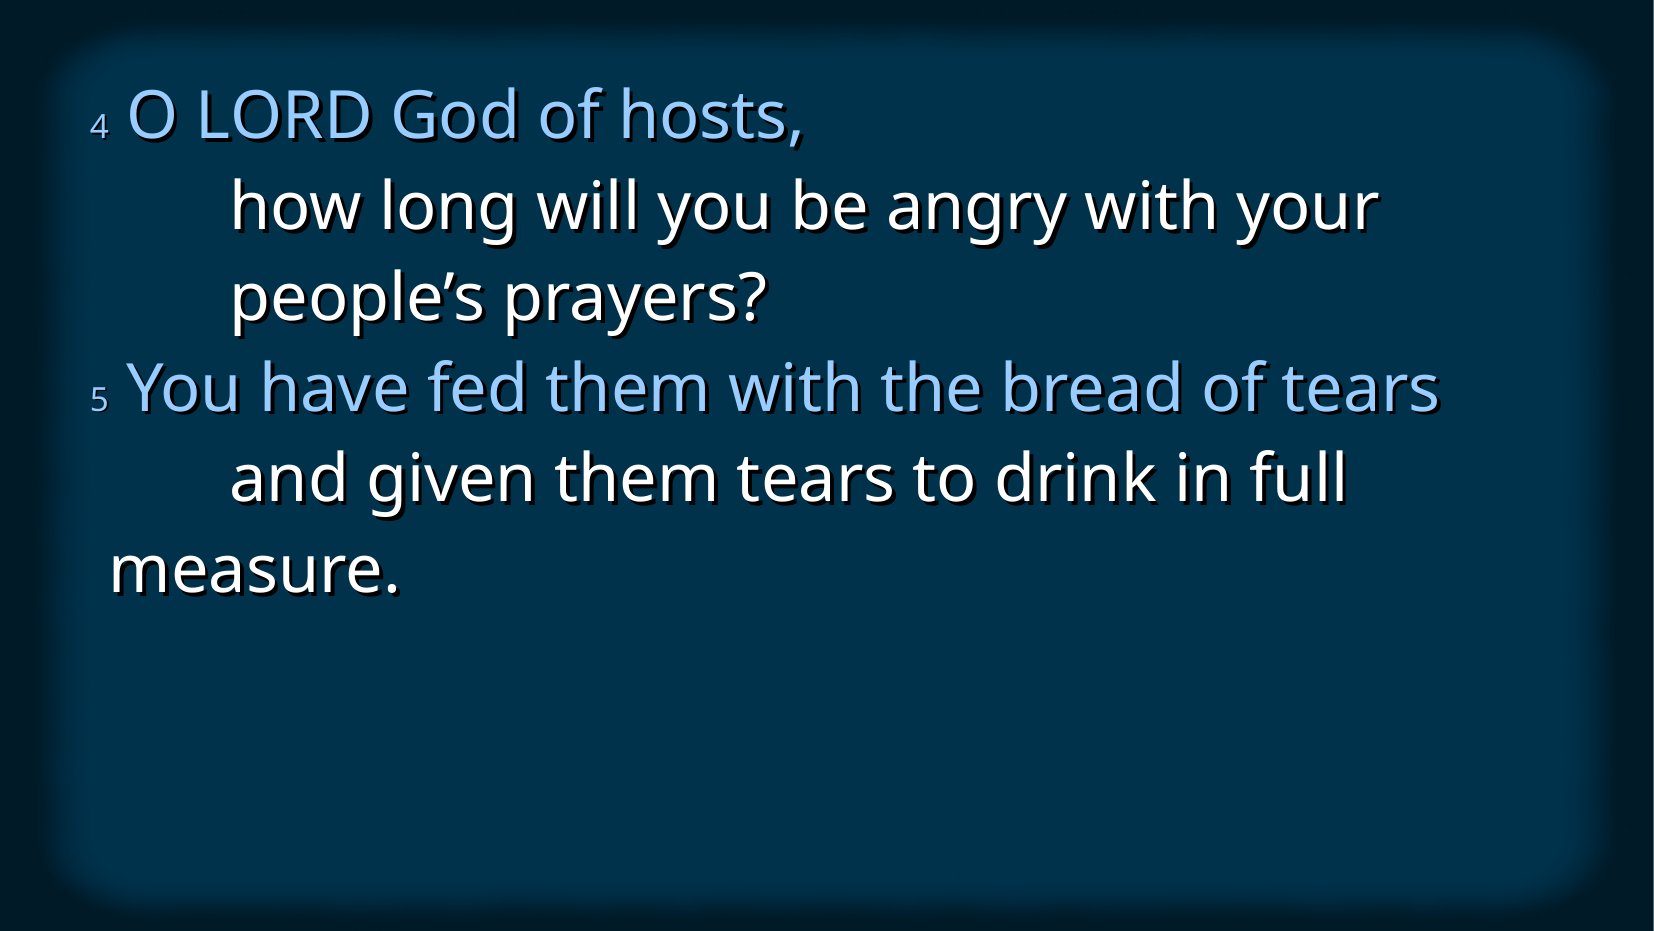

4 O LORD God of hosts,
 how long will you be angry with your
 people’s prayers?
5 You have fed them with the bread of tears
 and given them tears to drink in full measure.